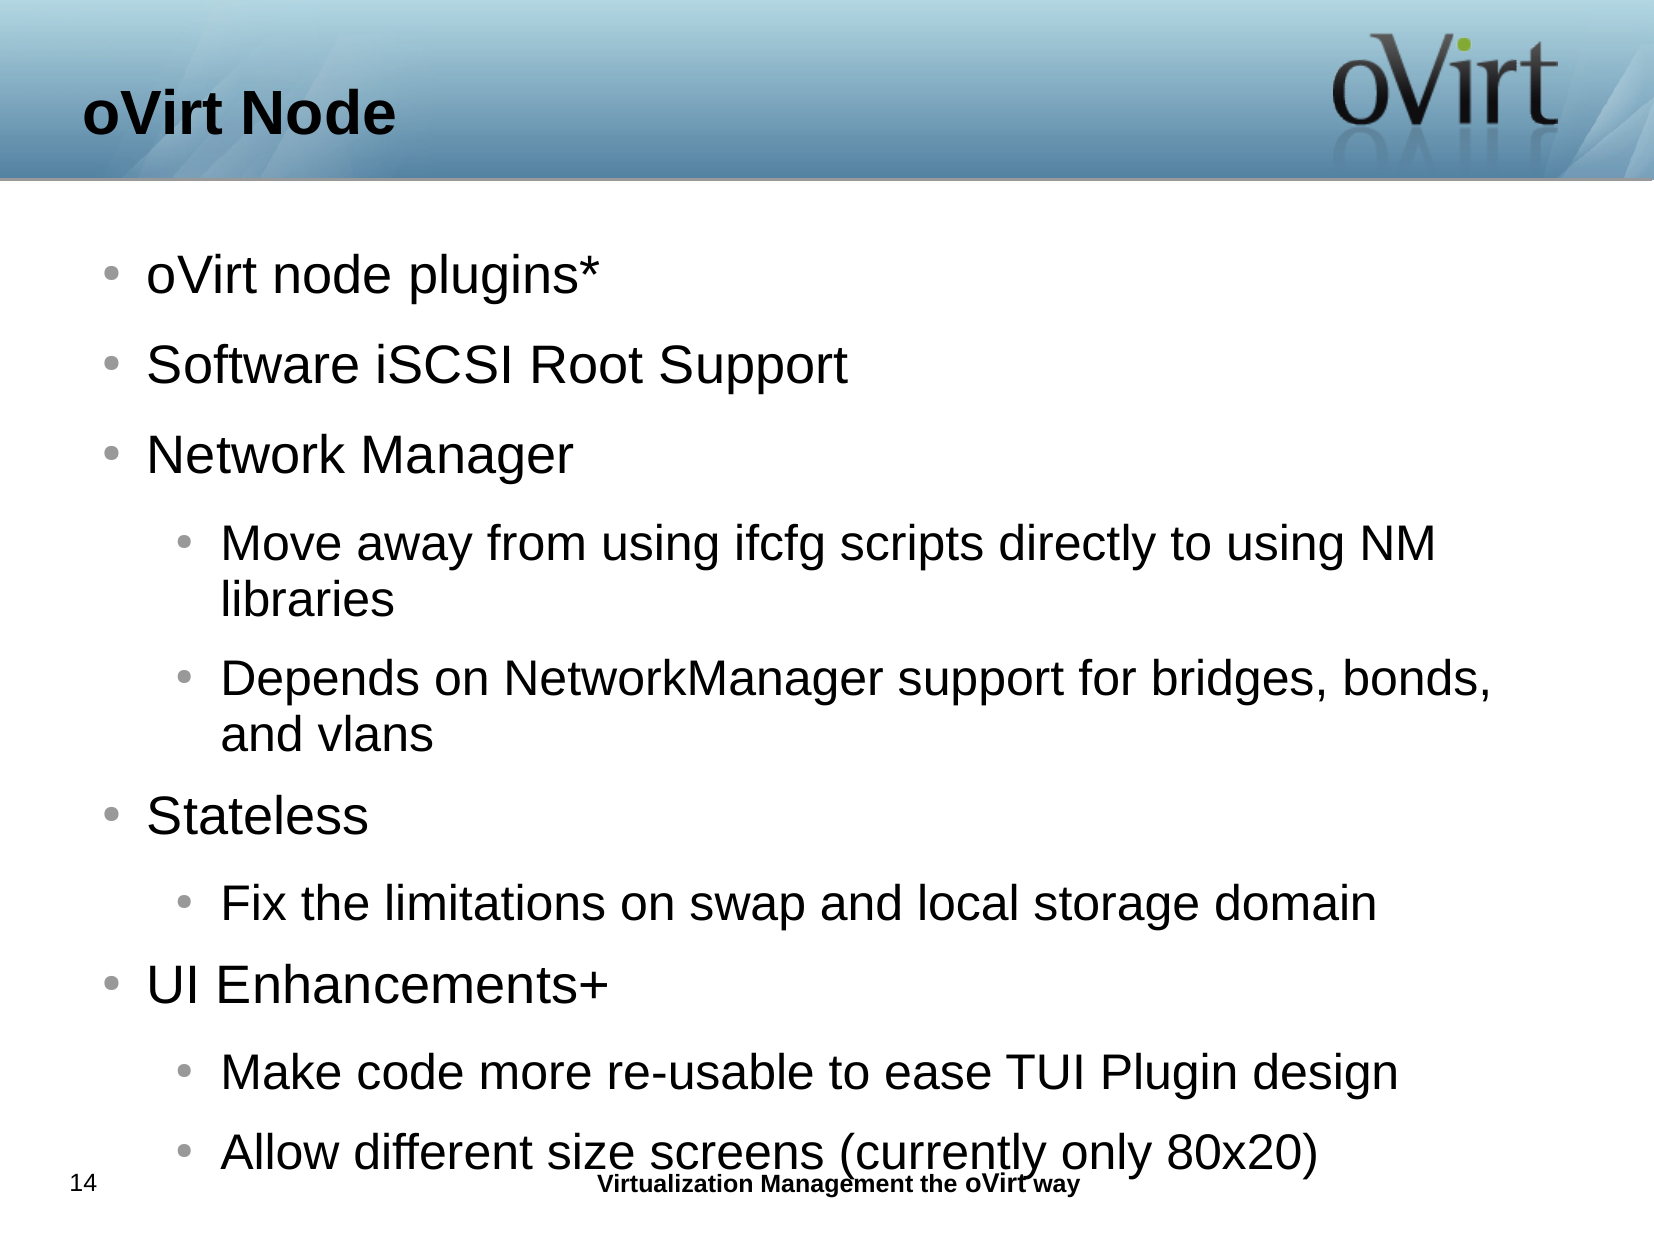

# oVirt Node
oVirt node plugins*
Software iSCSI Root Support
Network Manager
Move away from using ifcfg scripts directly to using NM libraries
Depends on NetworkManager support for bridges, bonds, and vlans
Stateless
Fix the limitations on swap and local storage domain
UI Enhancements+
Make code more re-usable to ease TUI Plugin design
Allow different size screens (currently only 80x20)